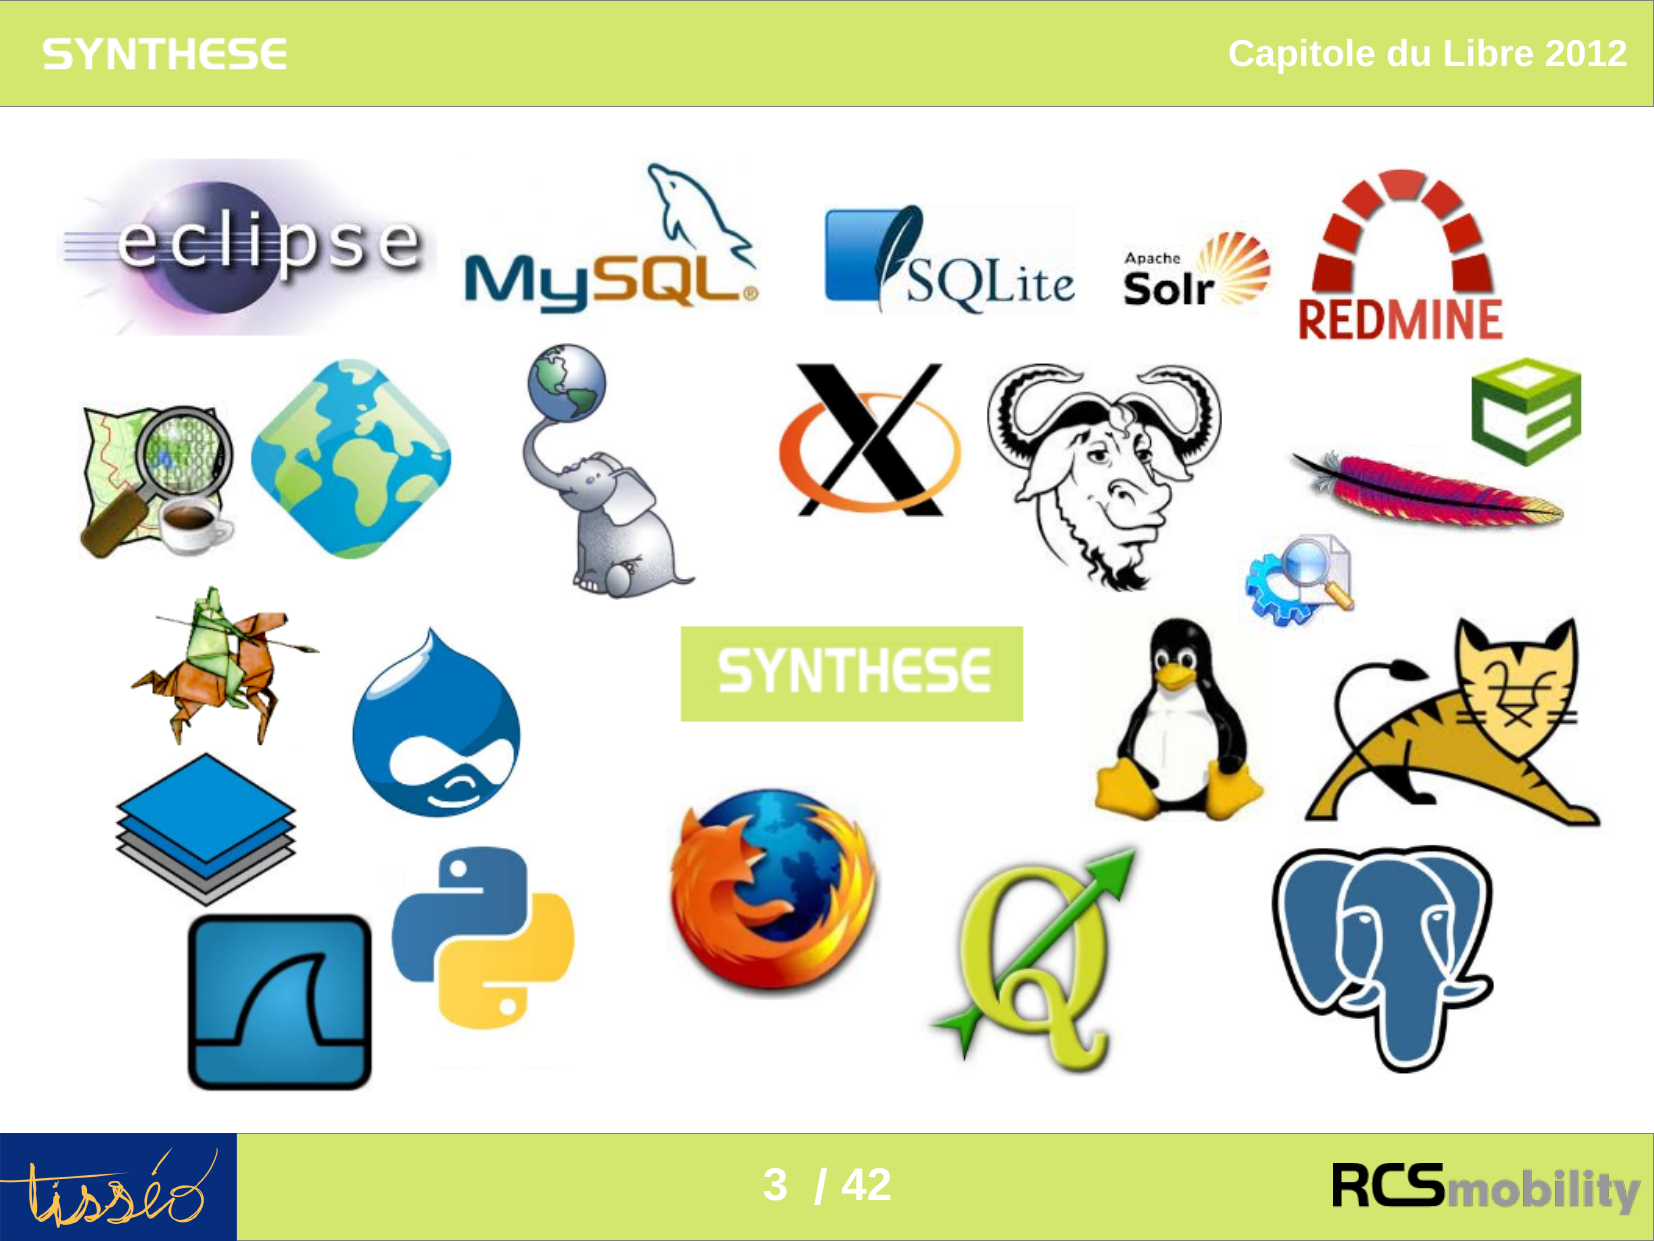

Capitole du Libre 2012
#
3
/
42